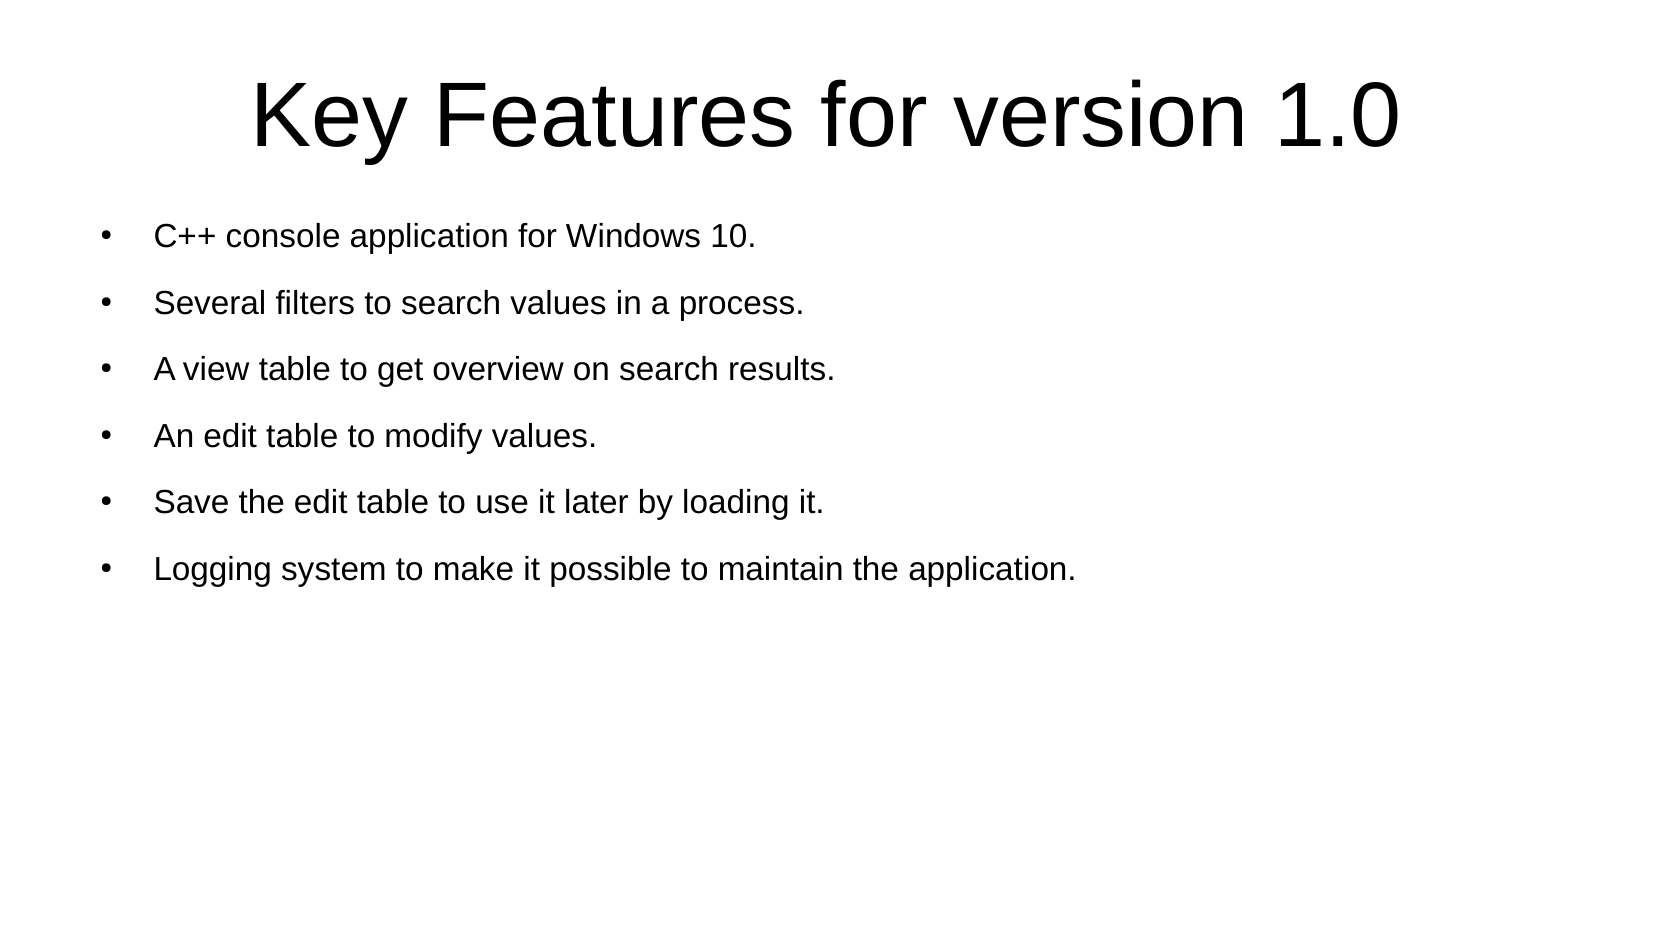

# Key Features for version 1.0
C++ console application for Windows 10.
Several filters to search values in a process.
A view table to get overview on search results.
An edit table to modify values.
Save the edit table to use it later by loading it.
Logging system to make it possible to maintain the application.